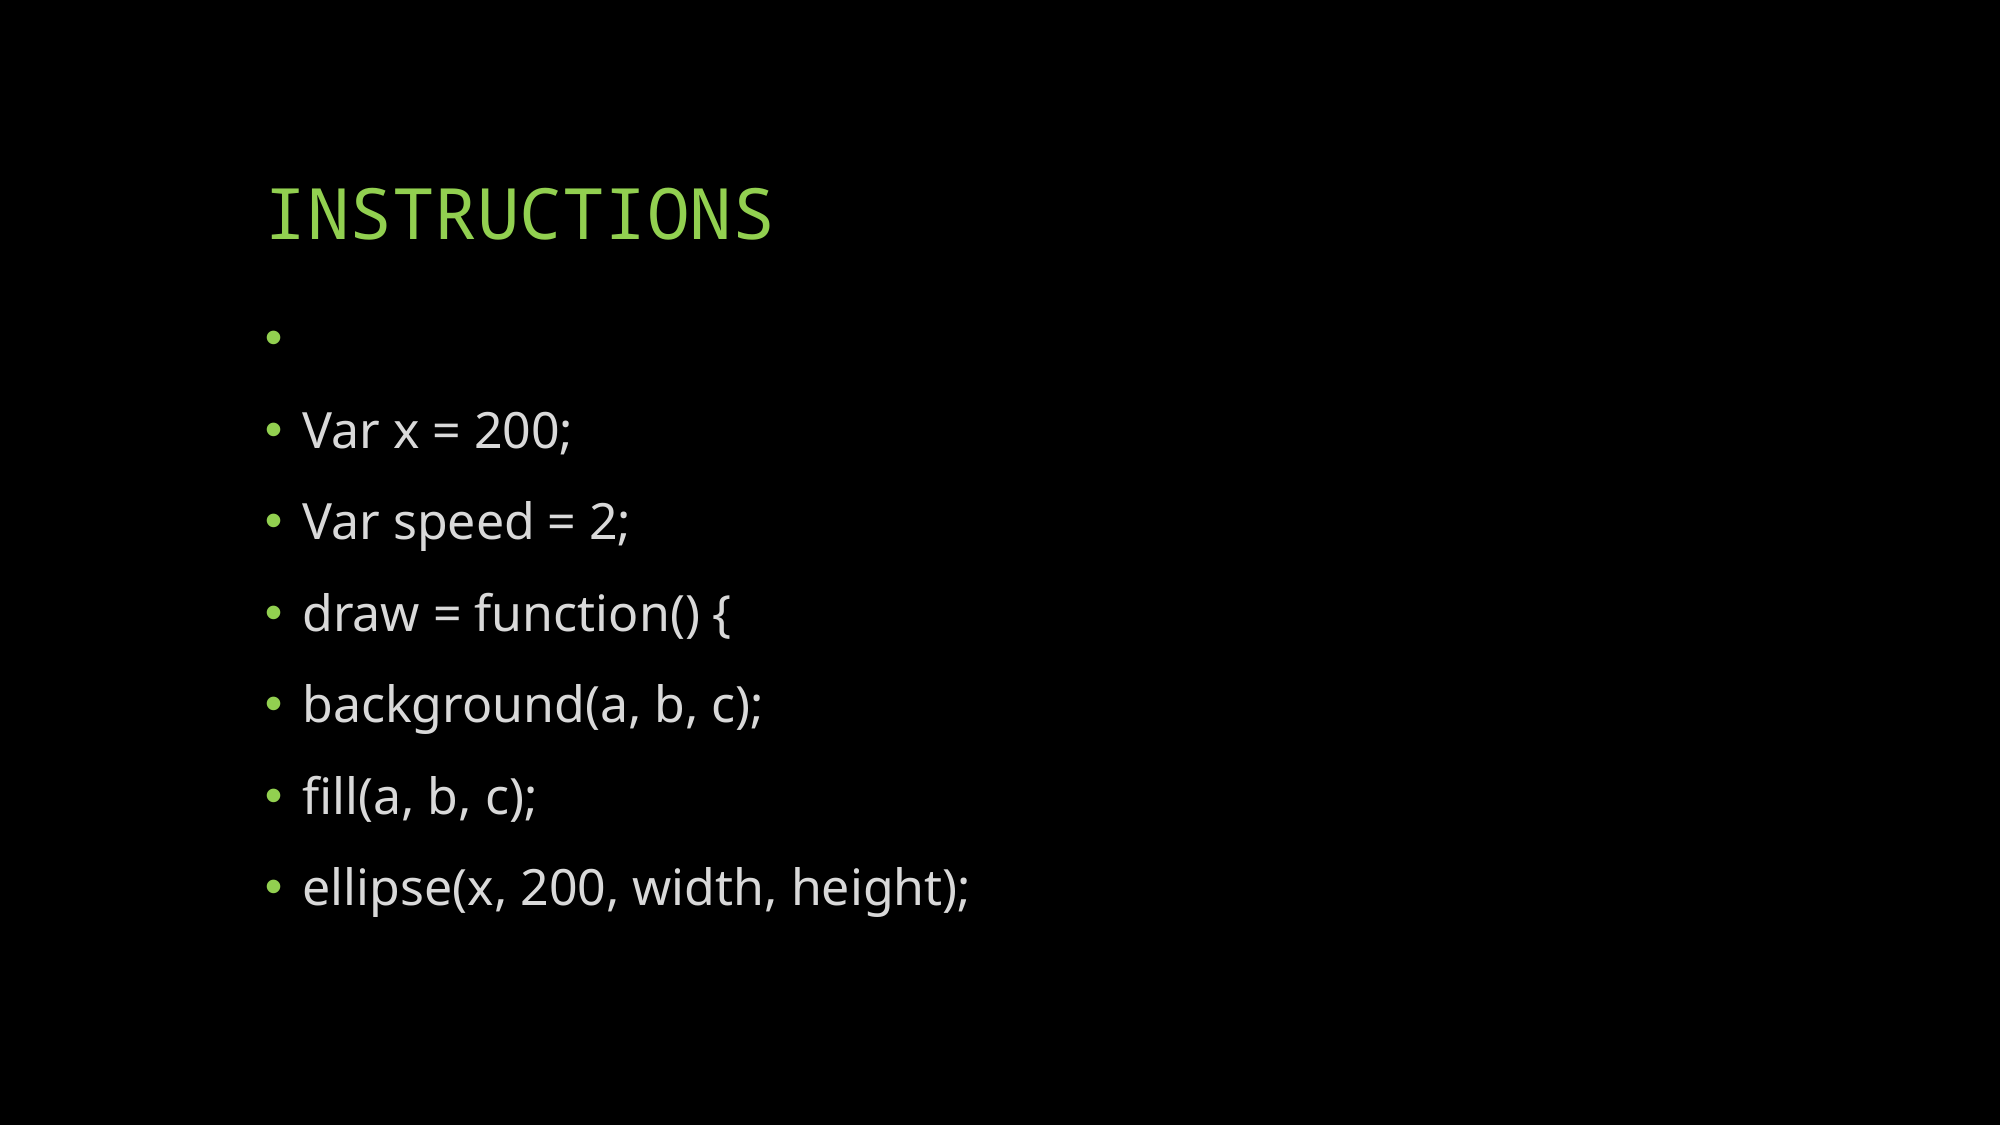

# INSTRUCTIONS
Var x = 200;
Var speed = 2;
draw = function() {
background(a, b, c);
fill(a, b, c);
ellipse(x, 200, width, height);